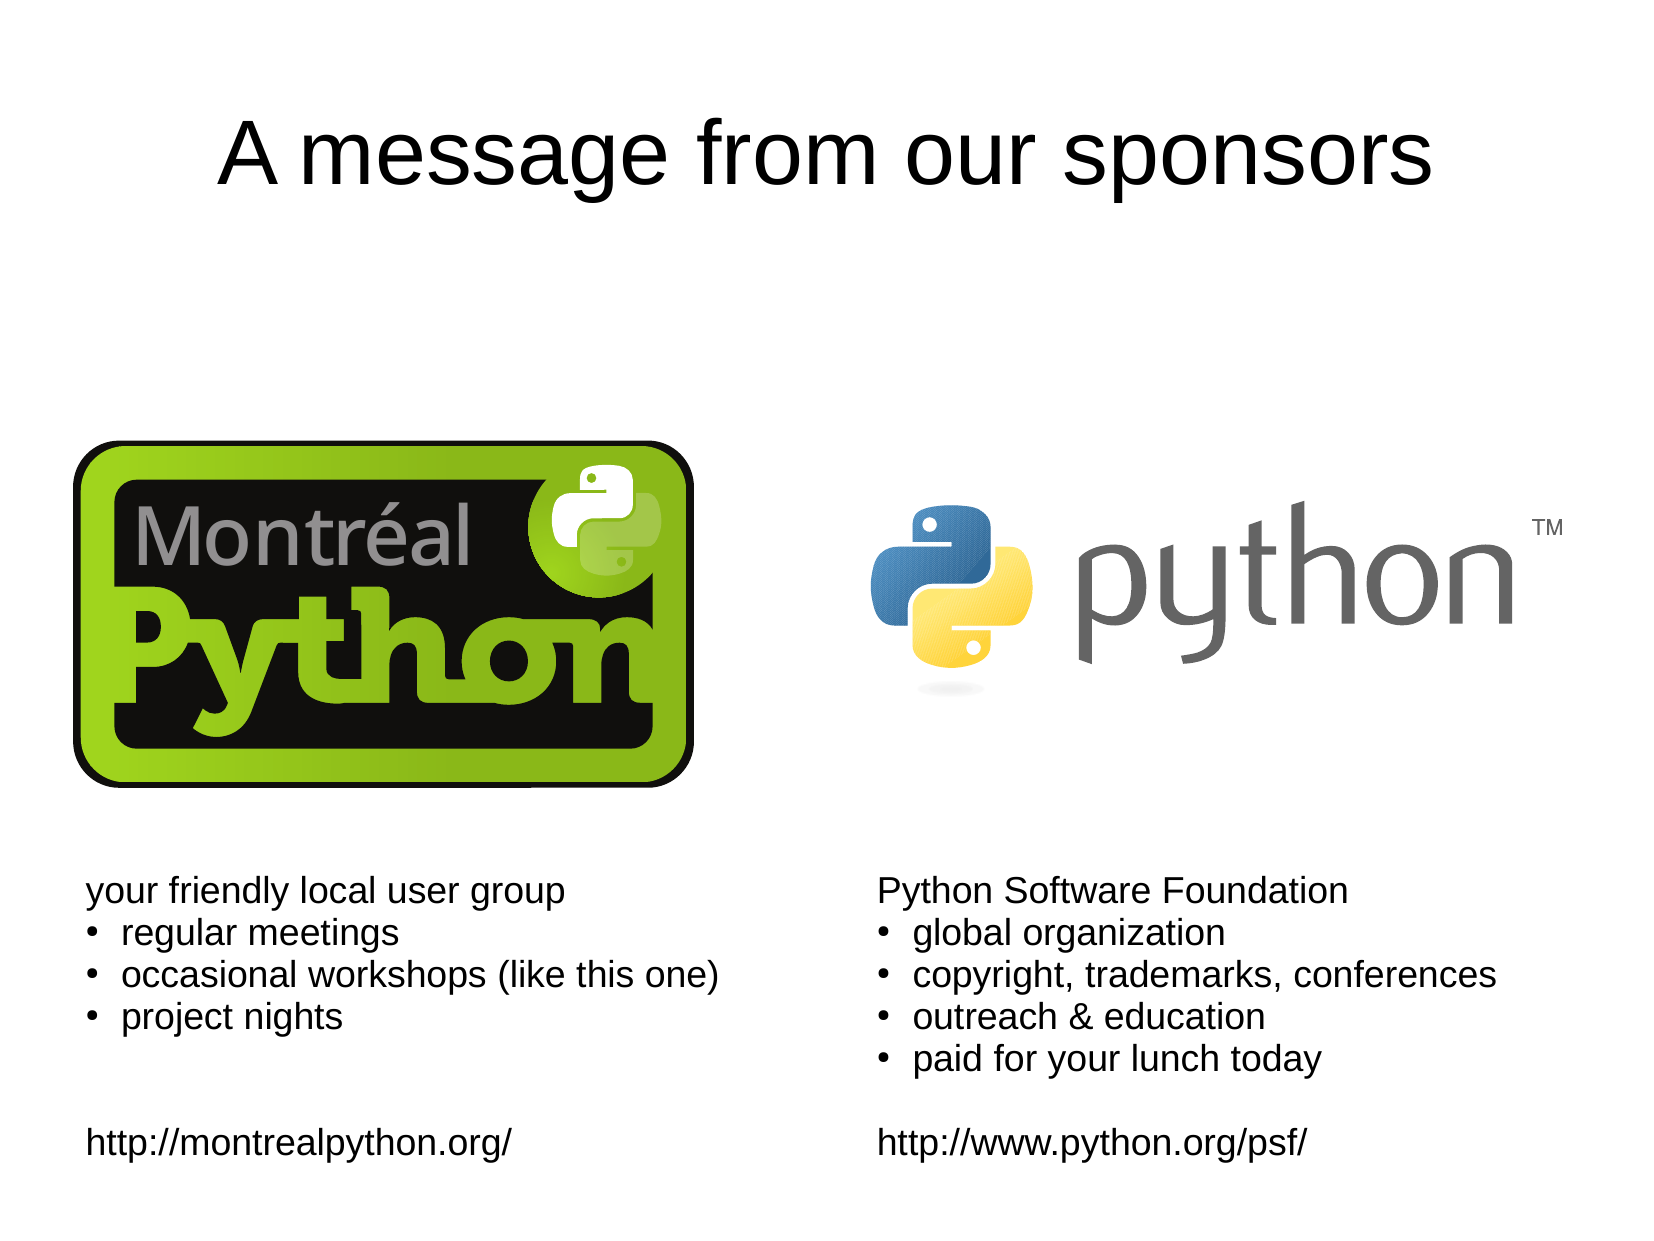

# A message from our sponsors
your friendly local user group
regular meetings
occasional workshops (like this one)
project nights
http://montrealpython.org/
Python Software Foundation
global organization
copyright, trademarks, conferences
outreach & education
paid for your lunch today
http://www.python.org/psf/